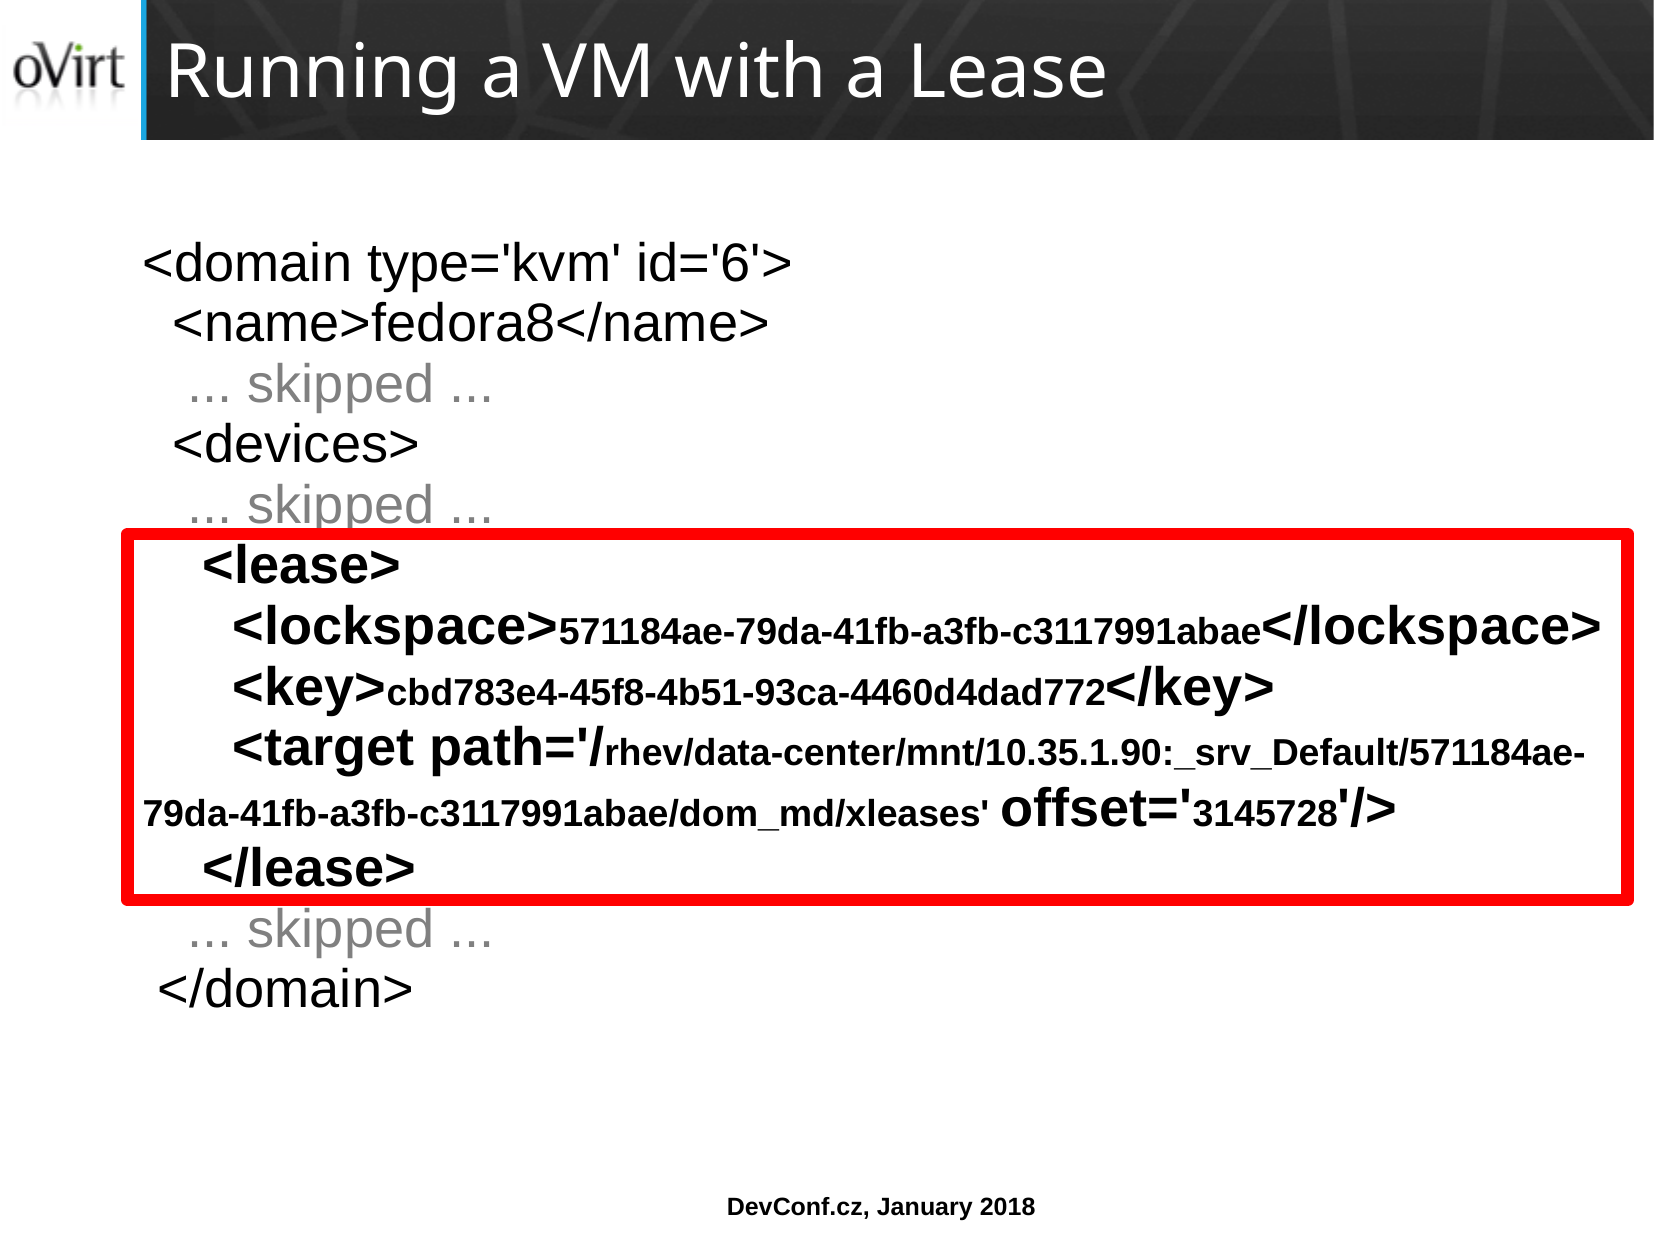

# Running a VM with a Lease
<domain type='kvm' id='6'>
 <name>fedora8</name>
 ... skipped ...
 <devices>
 ... skipped ...
 <lease>
 <lockspace>571184ae-79da-41fb-a3fb-c3117991abae</lockspace>
 <key>cbd783e4-45f8-4b51-93ca-4460d4dad772</key>
 <target path='/rhev/data-center/mnt/10.35.1.90:_srv_Default/571184ae-79da-41fb-a3fb-c3117991abae/dom_md/xleases' offset='3145728'/>
 </lease>
 ... skipped ...
 </domain>